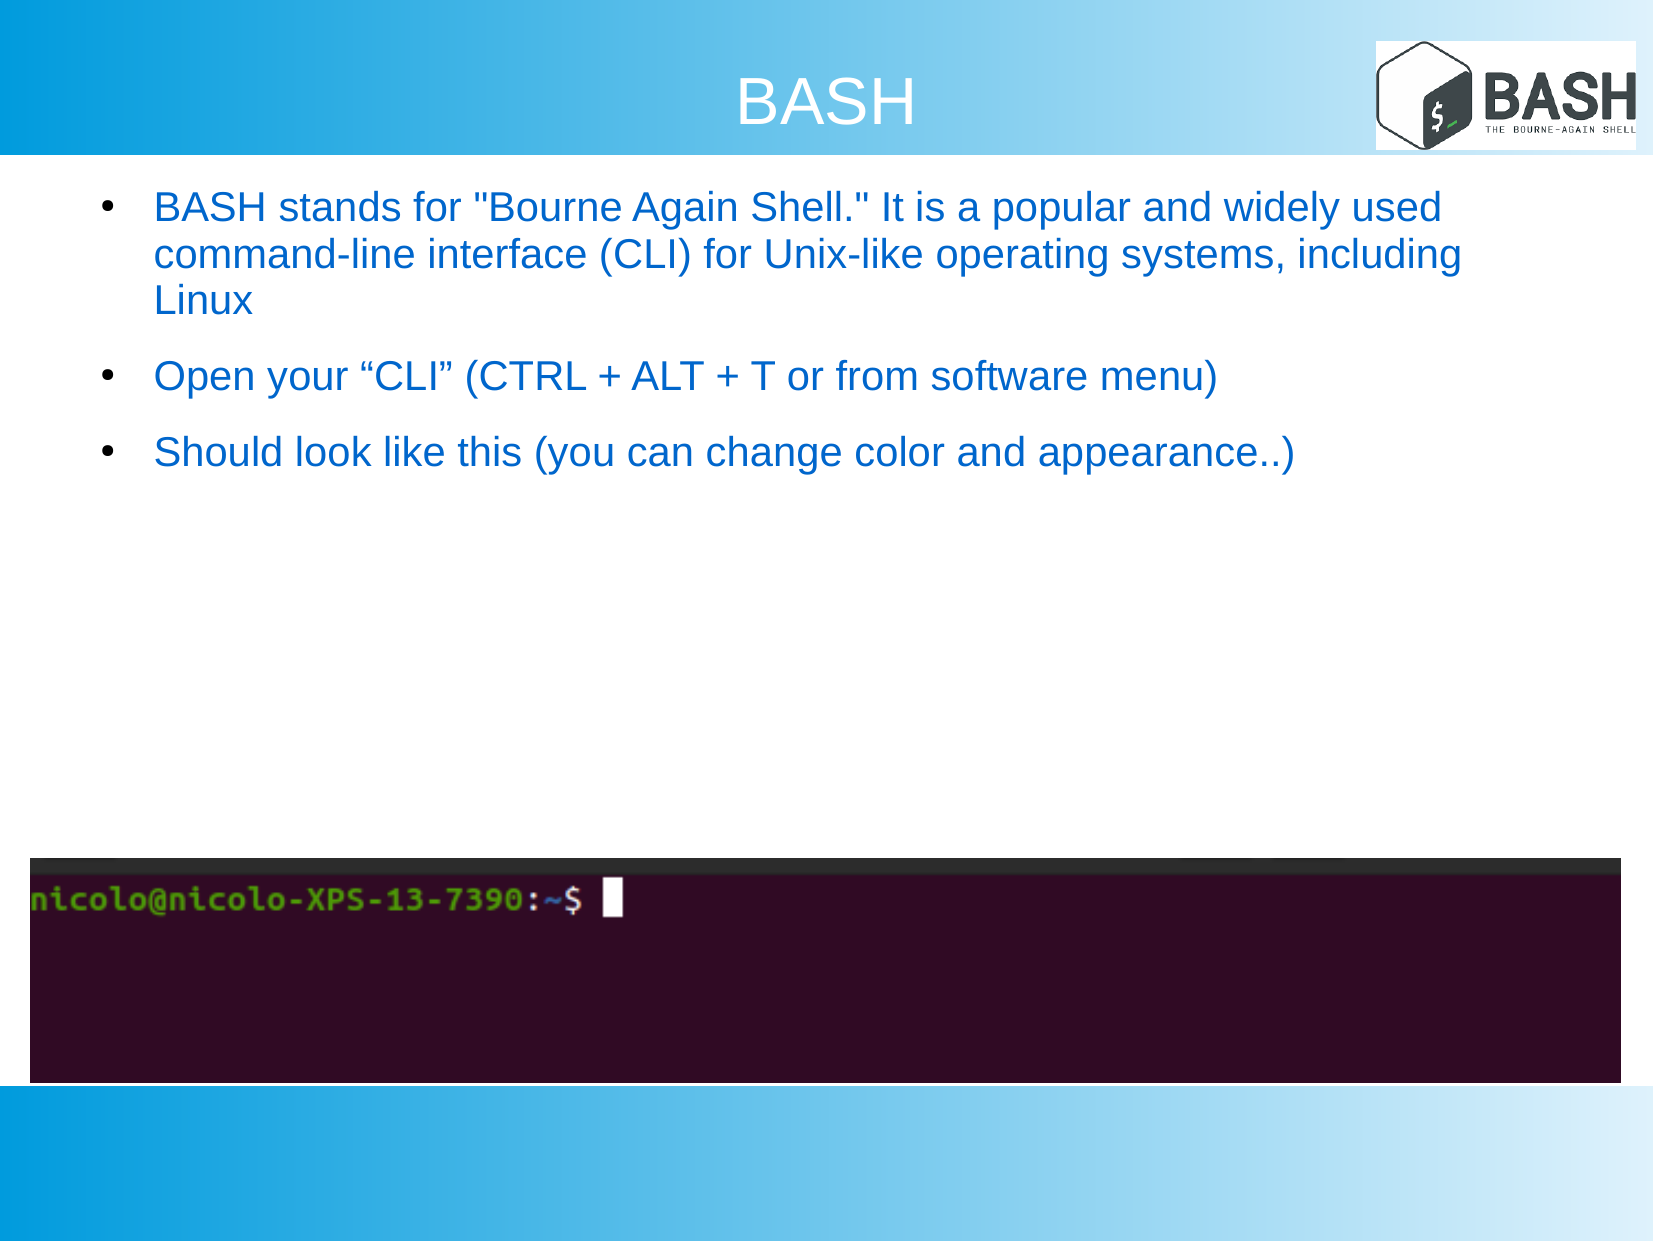

# BASH
BASH stands for "Bourne Again Shell." It is a popular and widely used command-line interface (CLI) for Unix-like operating systems, including Linux
Open your “CLI” (CTRL + ALT + T or from software menu)
Should look like this (you can change color and appearance..)